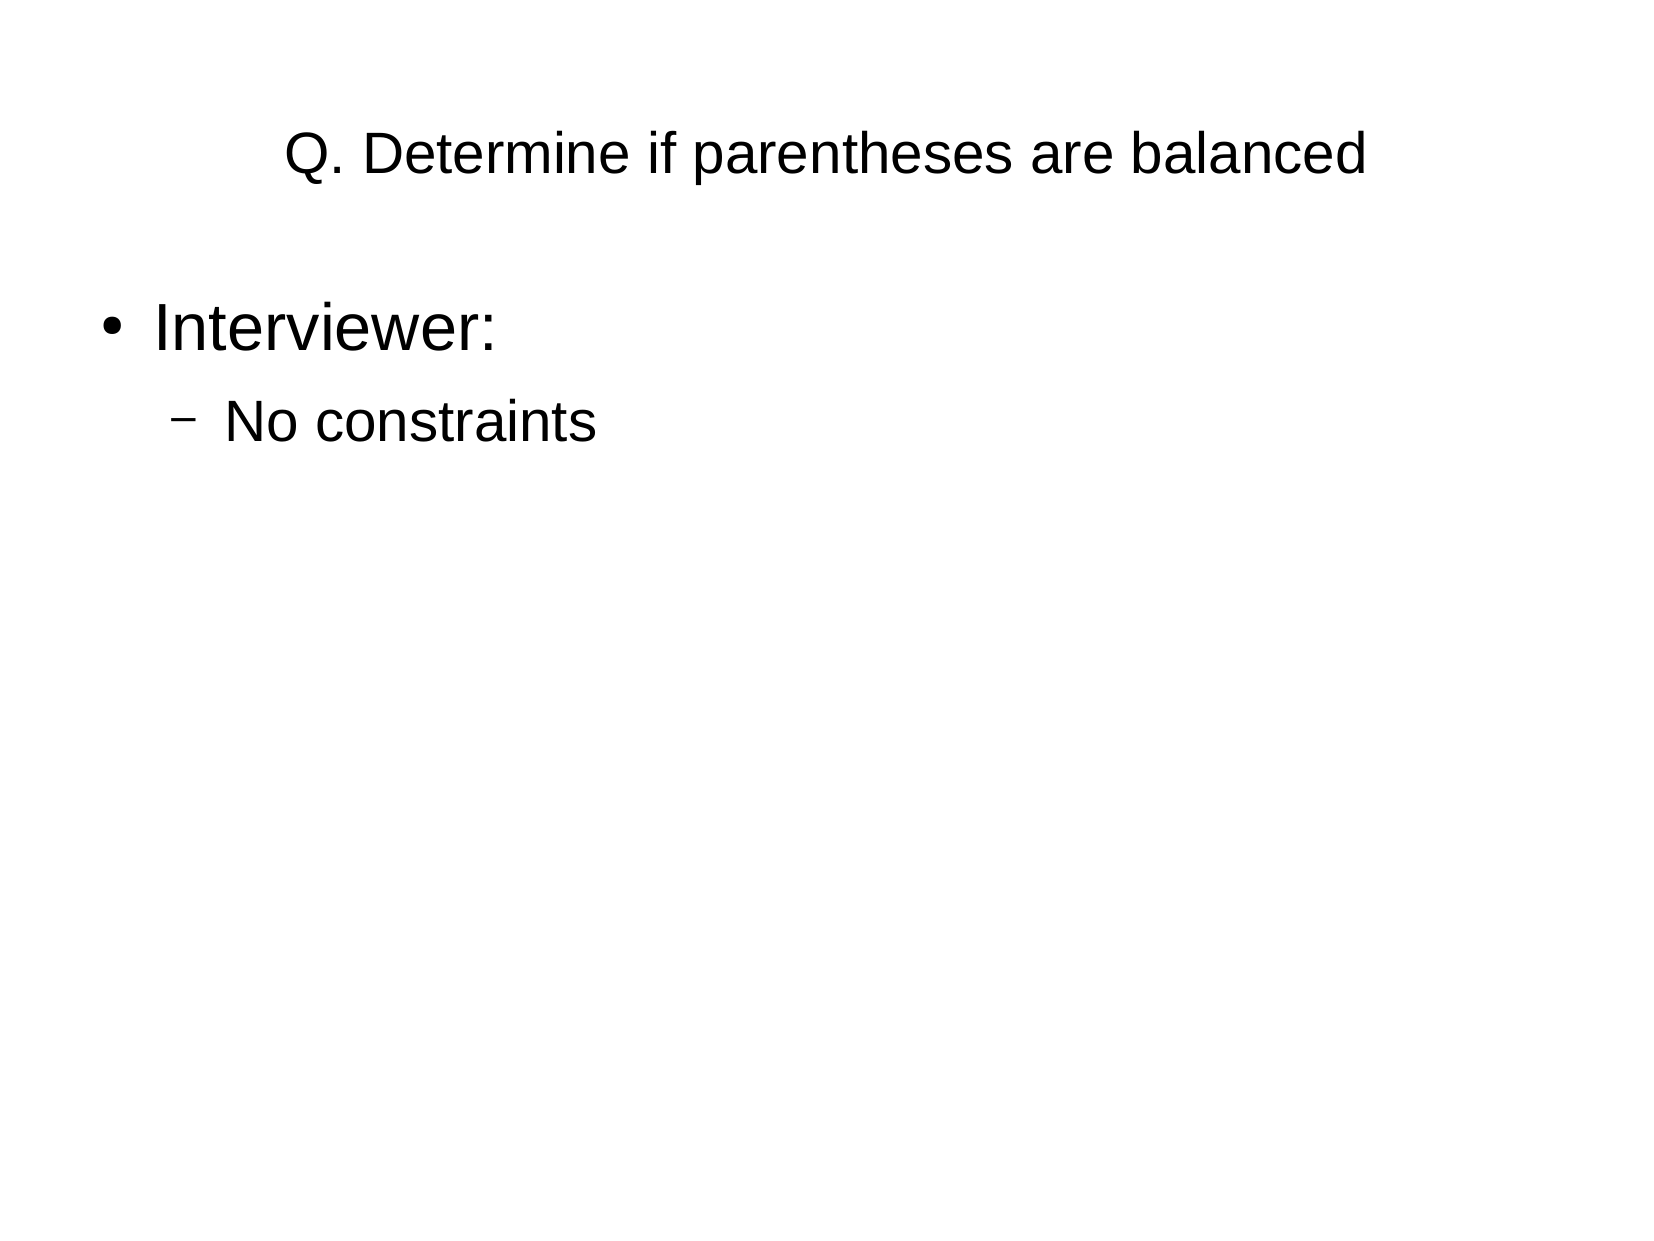

# Q. Determine if parentheses are balanced
Interviewer:
No constraints